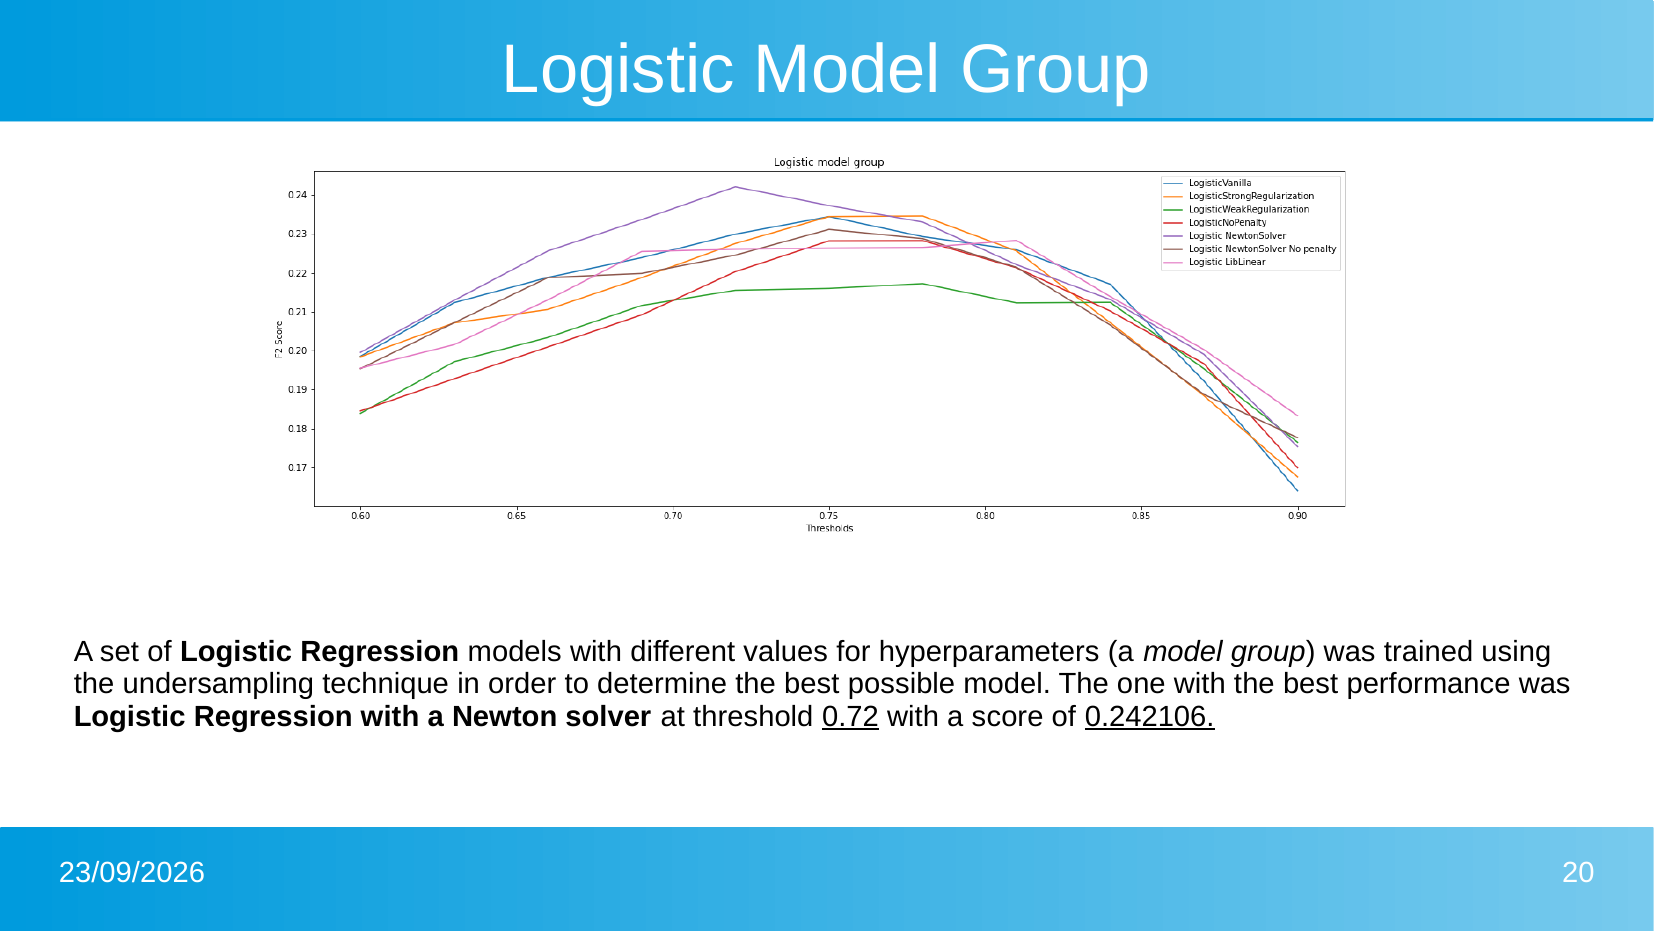

# Logistic Model Group
A set of Logistic Regression models with different values for hyperparameters (a model group) was trained using the undersampling technique in order to determine the best possible model. The one with the best performance was Logistic Regression with a Newton solver at threshold 0.72 with a score of 0.242106.
20